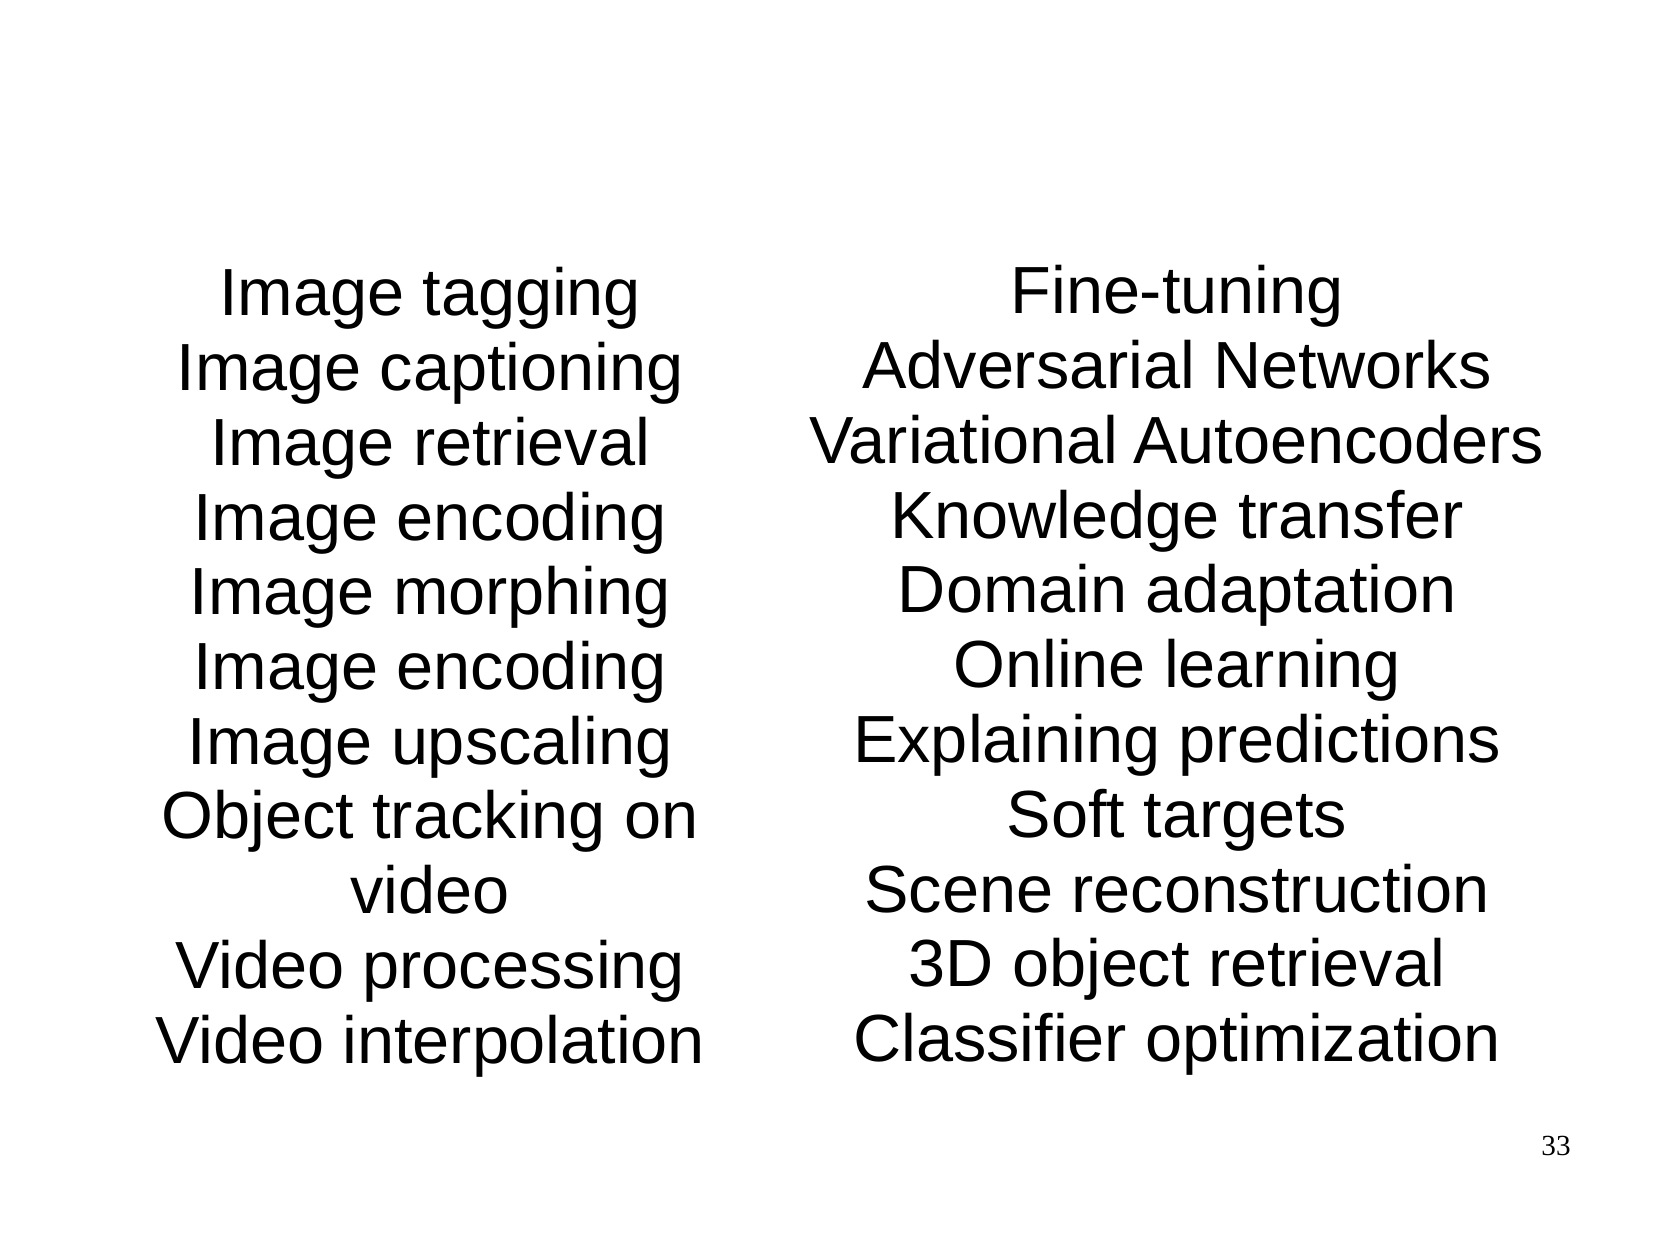

# Fine-tuning Adversarial Networks Variational Autoencoders Knowledge transfer Domain adaptation Online learning Explaining predictions Soft targets Scene reconstruction 3D object retrieval Classifier optimization
Image tagging
Image captioning
Image retrieval
Image encoding
Image morphing
Image encoding
Image upscaling
Object tracking on video
Video processing
Video interpolation
33